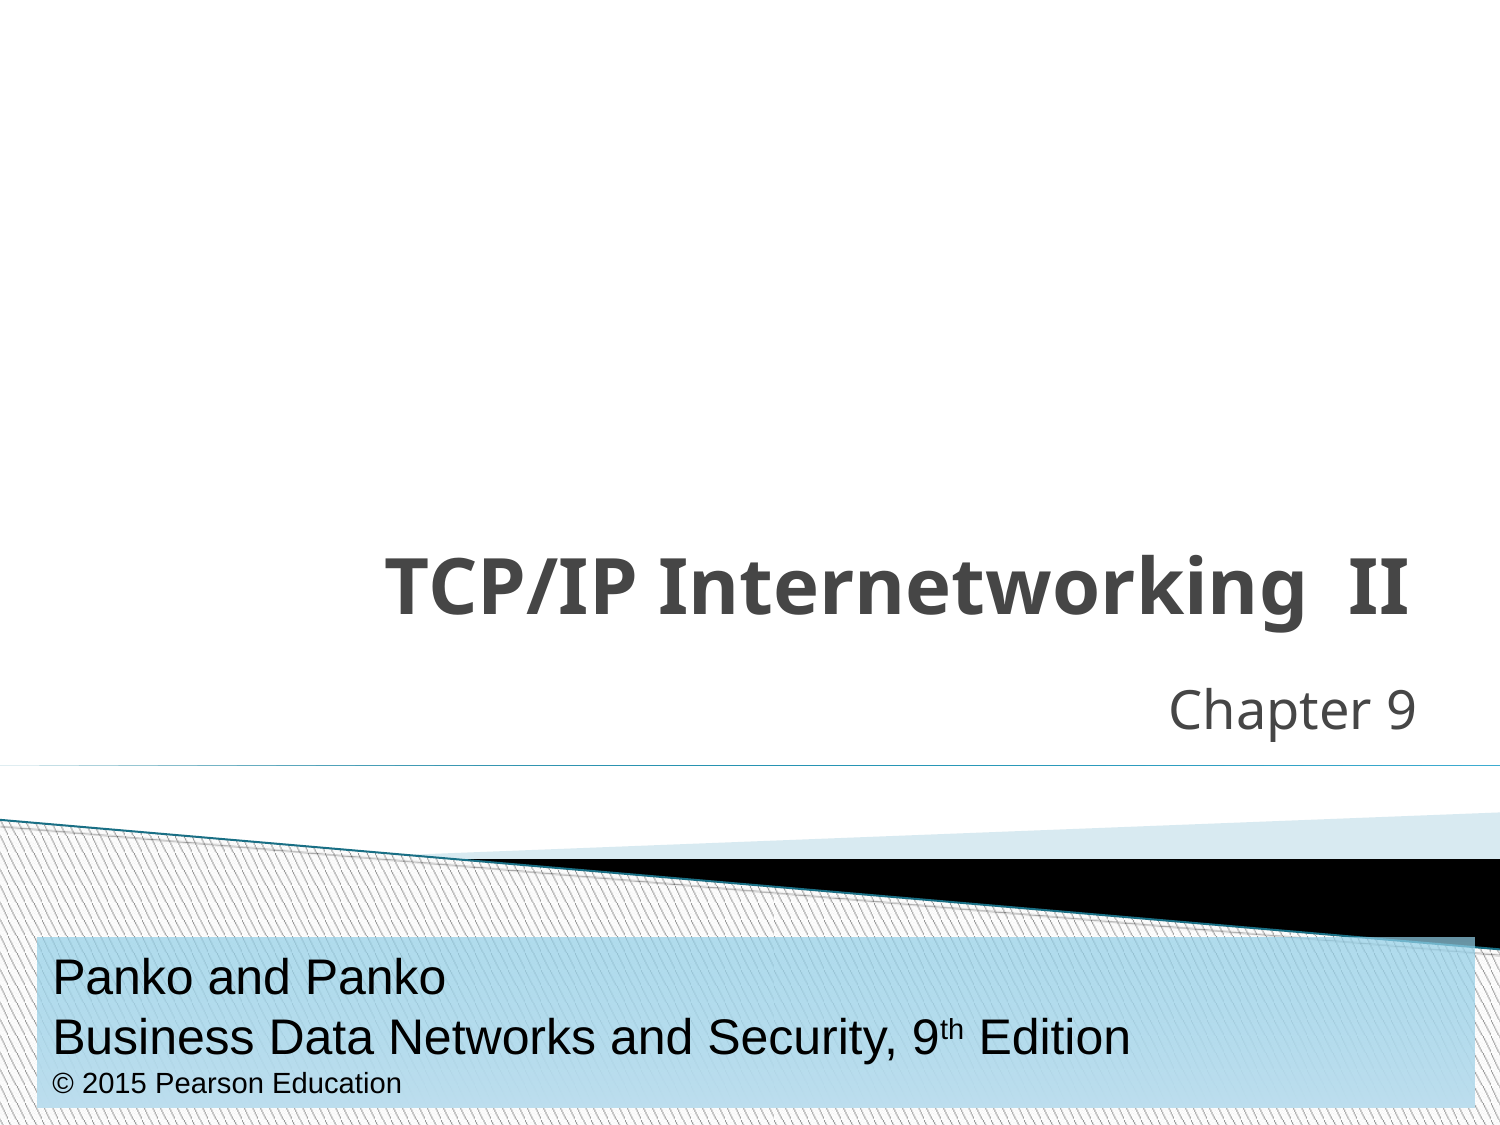

# TCP/IP Internetworking II
Chapter 9
Panko and Panko
Business Data Networks and Security, 9th Edition
© 2015 Pearson Education